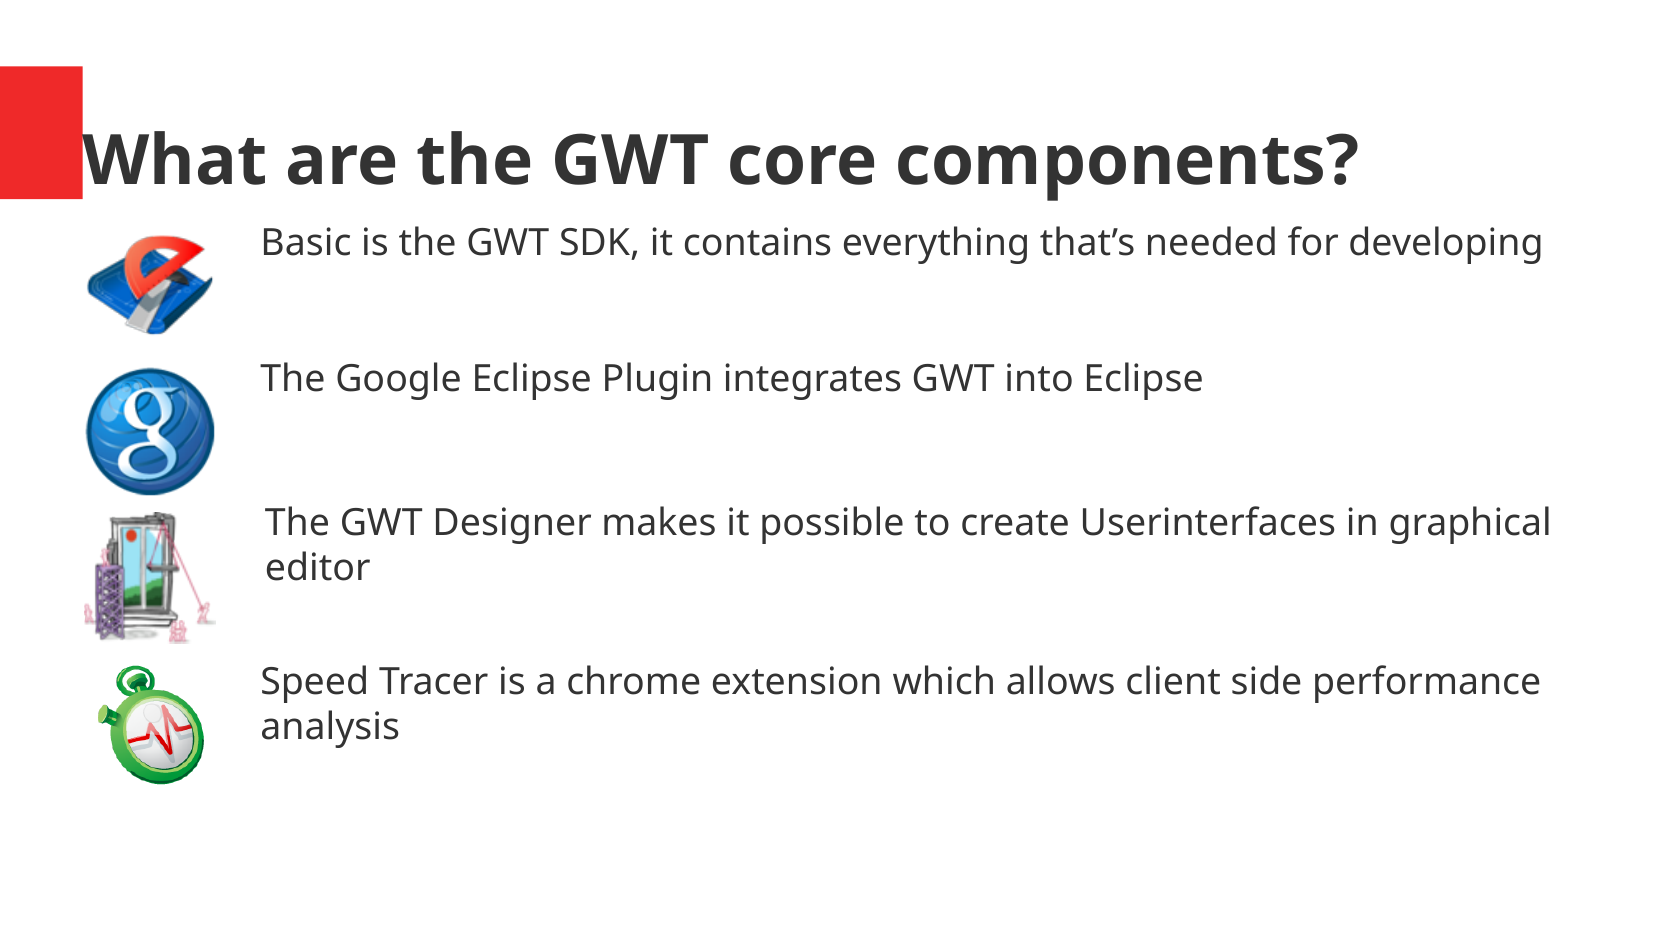

# What are the GWT core components?
Basic is the GWT SDK, it contains everything that’s needed for developing
The Google Eclipse Plugin integrates GWT into Eclipse
The GWT Designer makes it possible to create Userinterfaces in graphical editor
Speed Tracer is a chrome extension which allows client side performance analysis